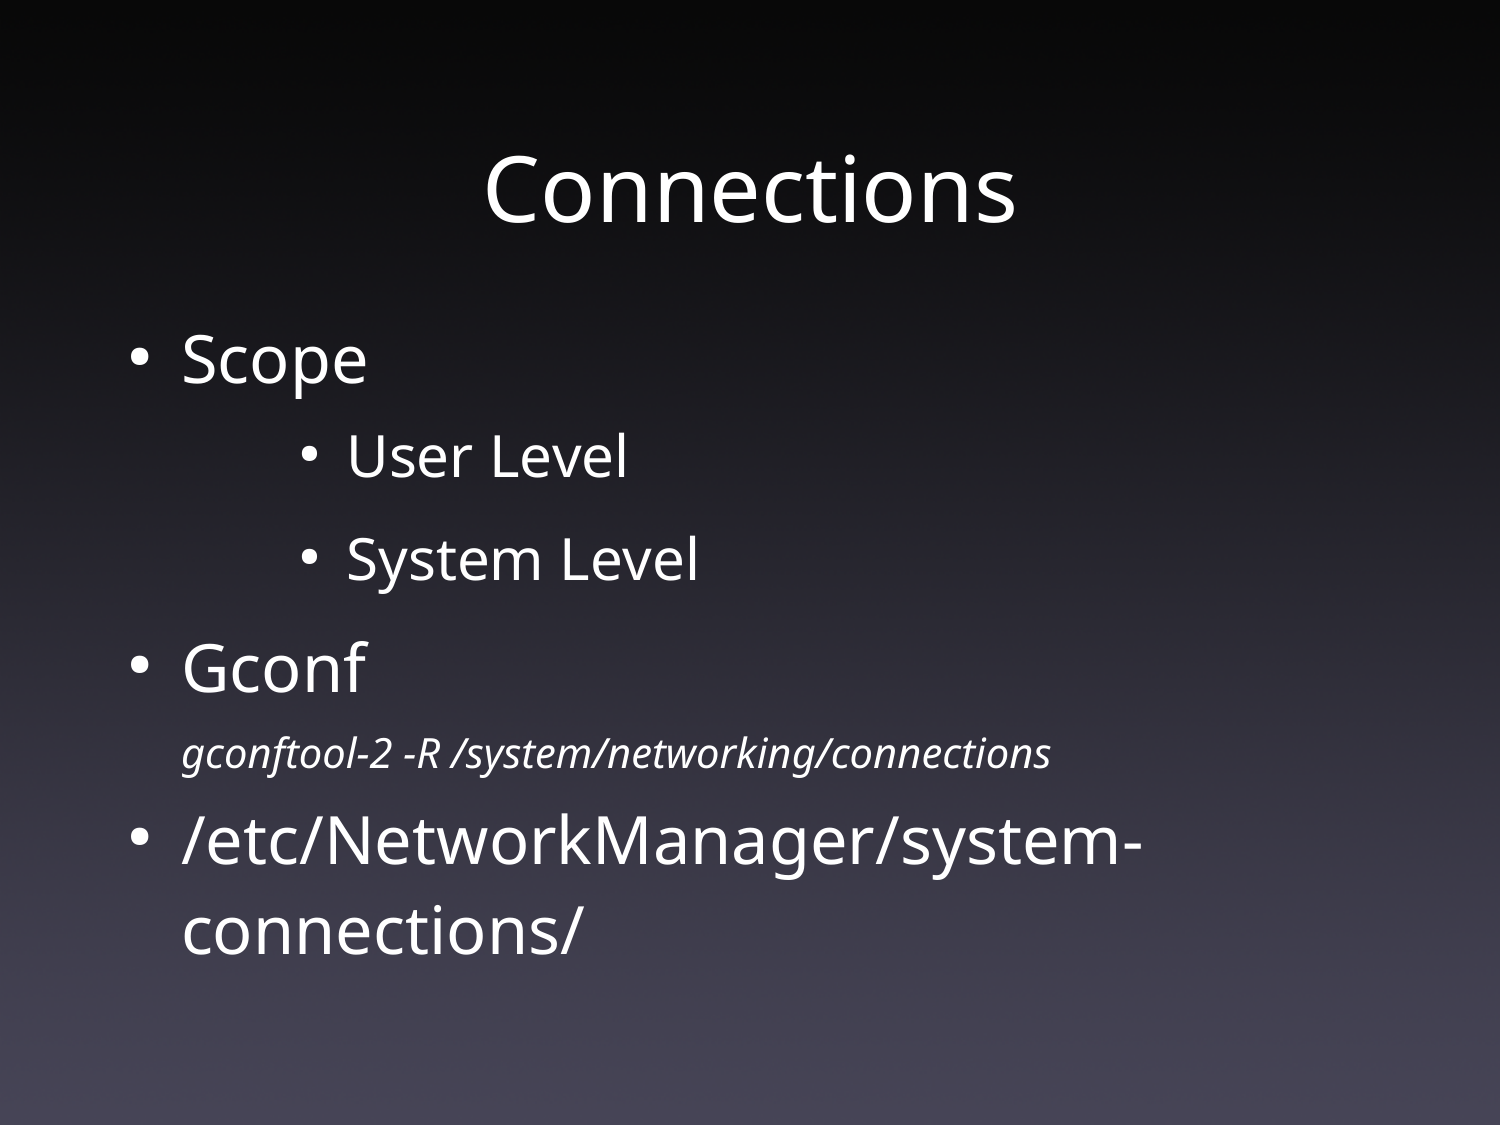

# Connections
Scope
User Level
System Level
Gconf
gconftool-2 -R /system/networking/connections
/etc/NetworkManager/system-connections/